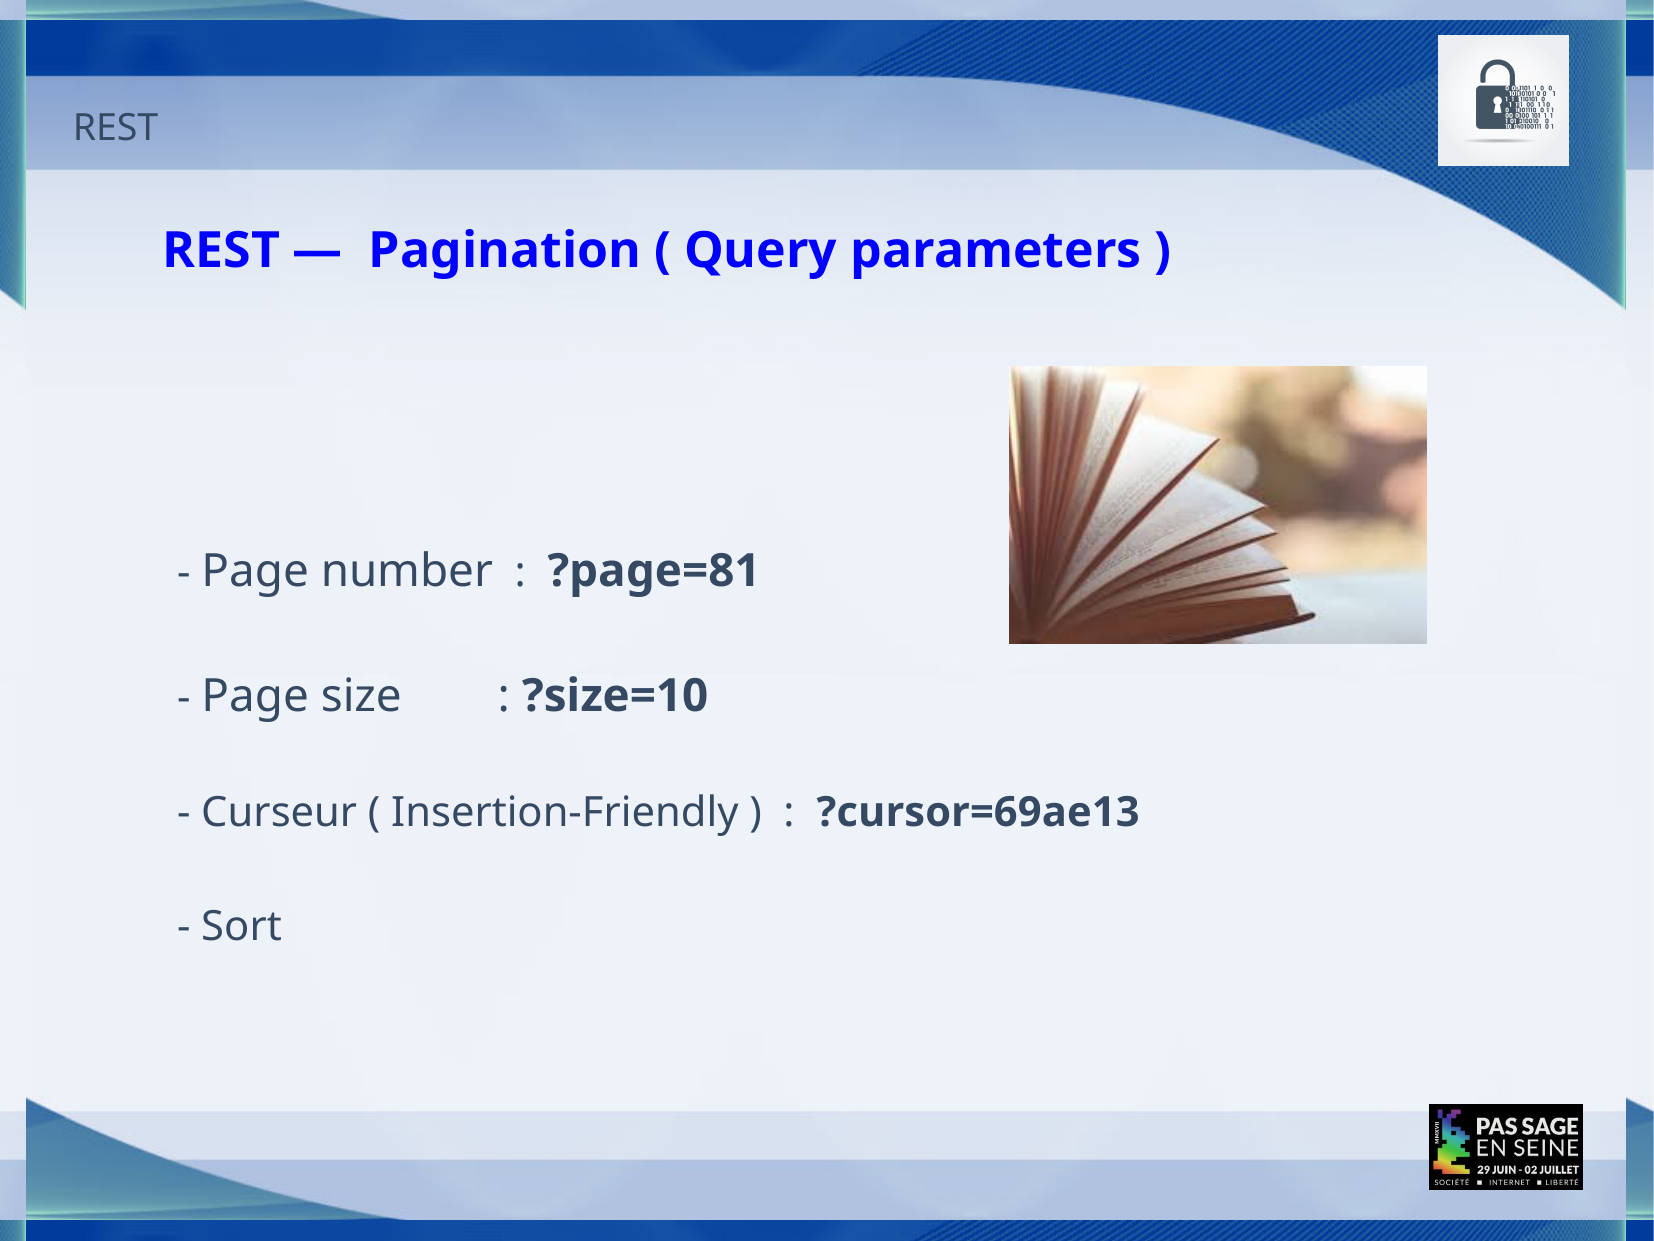

REST
# REST — Pagination ( Query parameters )
- Page number  : ?page=81
- Page size  : ?size=10
- Curseur ( Insertion-Friendly )  : ?cursor=69ae13
- Sort